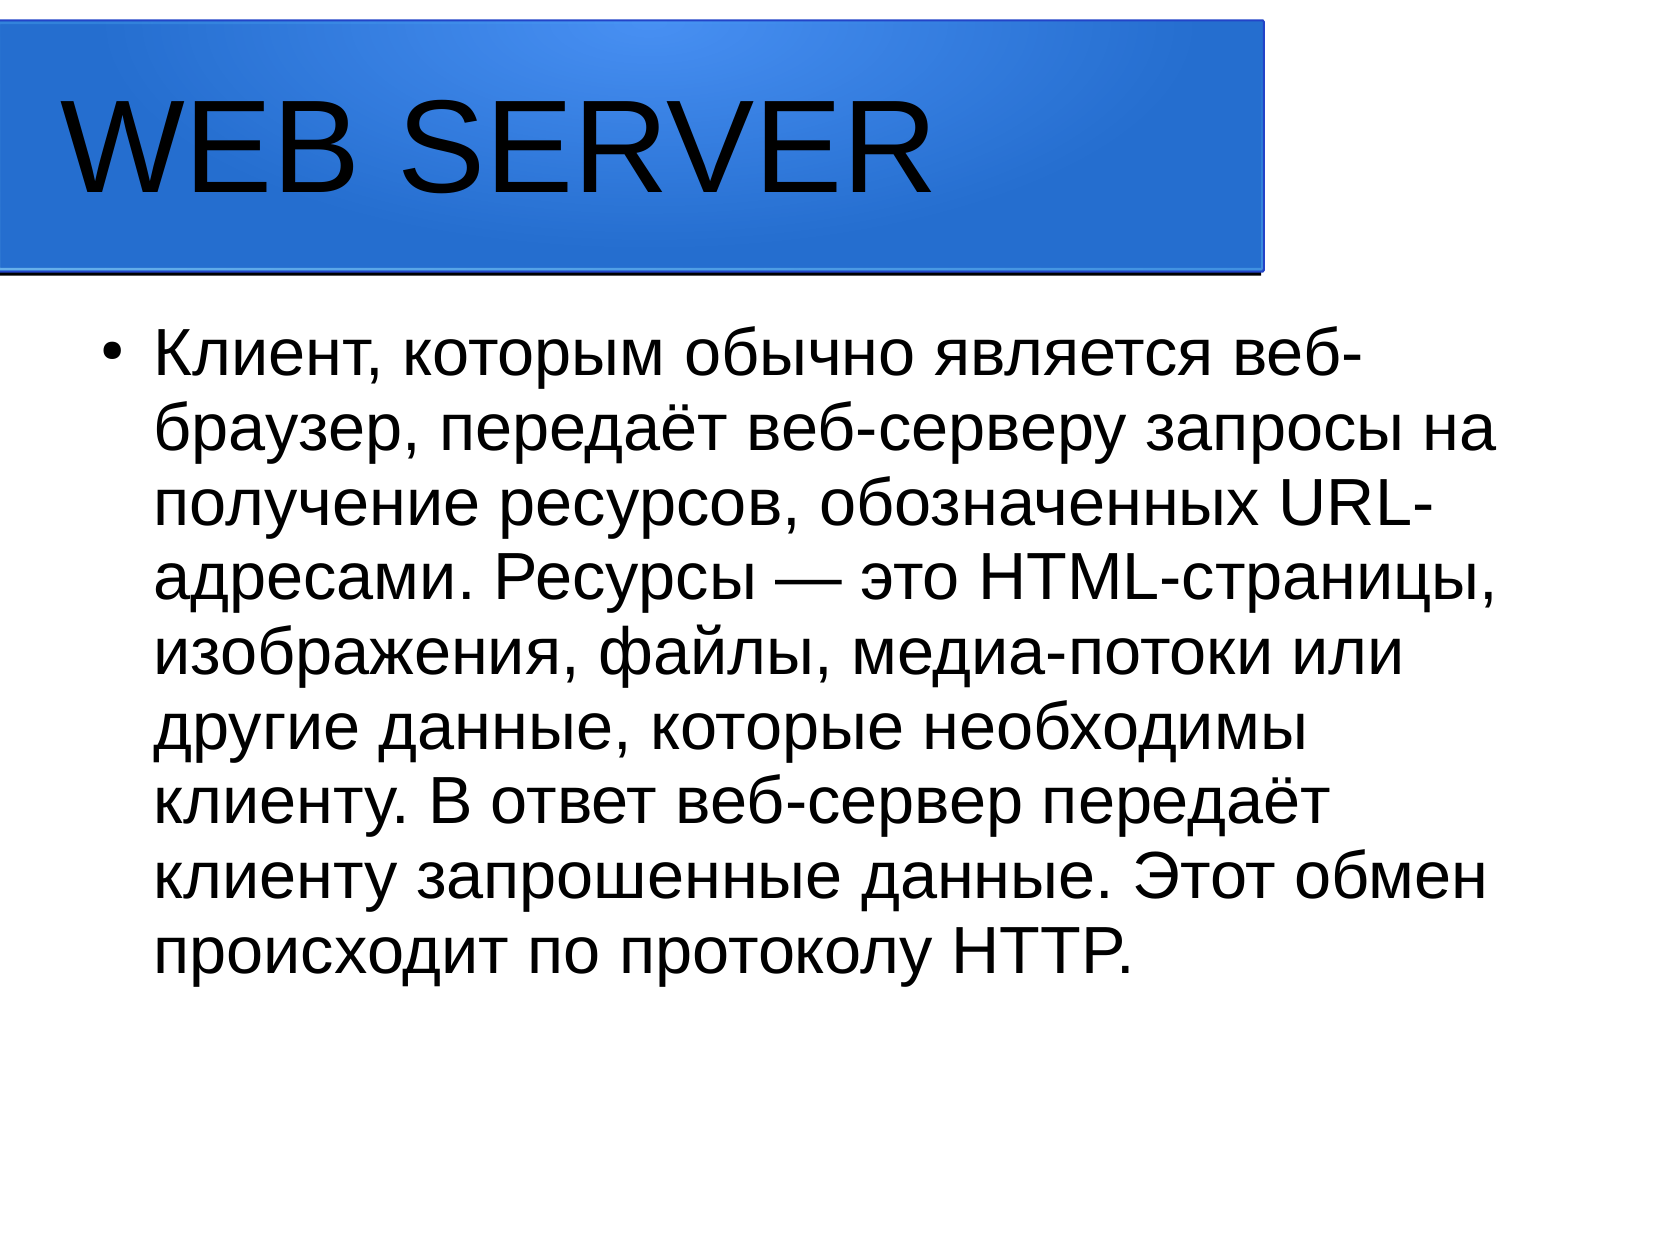

# WEB SERVER
Клиент, которым обычно является веб-браузер, передаёт веб-серверу запросы на получение ресурсов, обозначенных URL-адресами. Ресурсы — это HTML-страницы, изображения, файлы, медиа-потоки или другие данные, которые необходимы клиенту. В ответ веб-сервер передаёт клиенту запрошенные данные. Этот обмен происходит по протоколу HTTP.